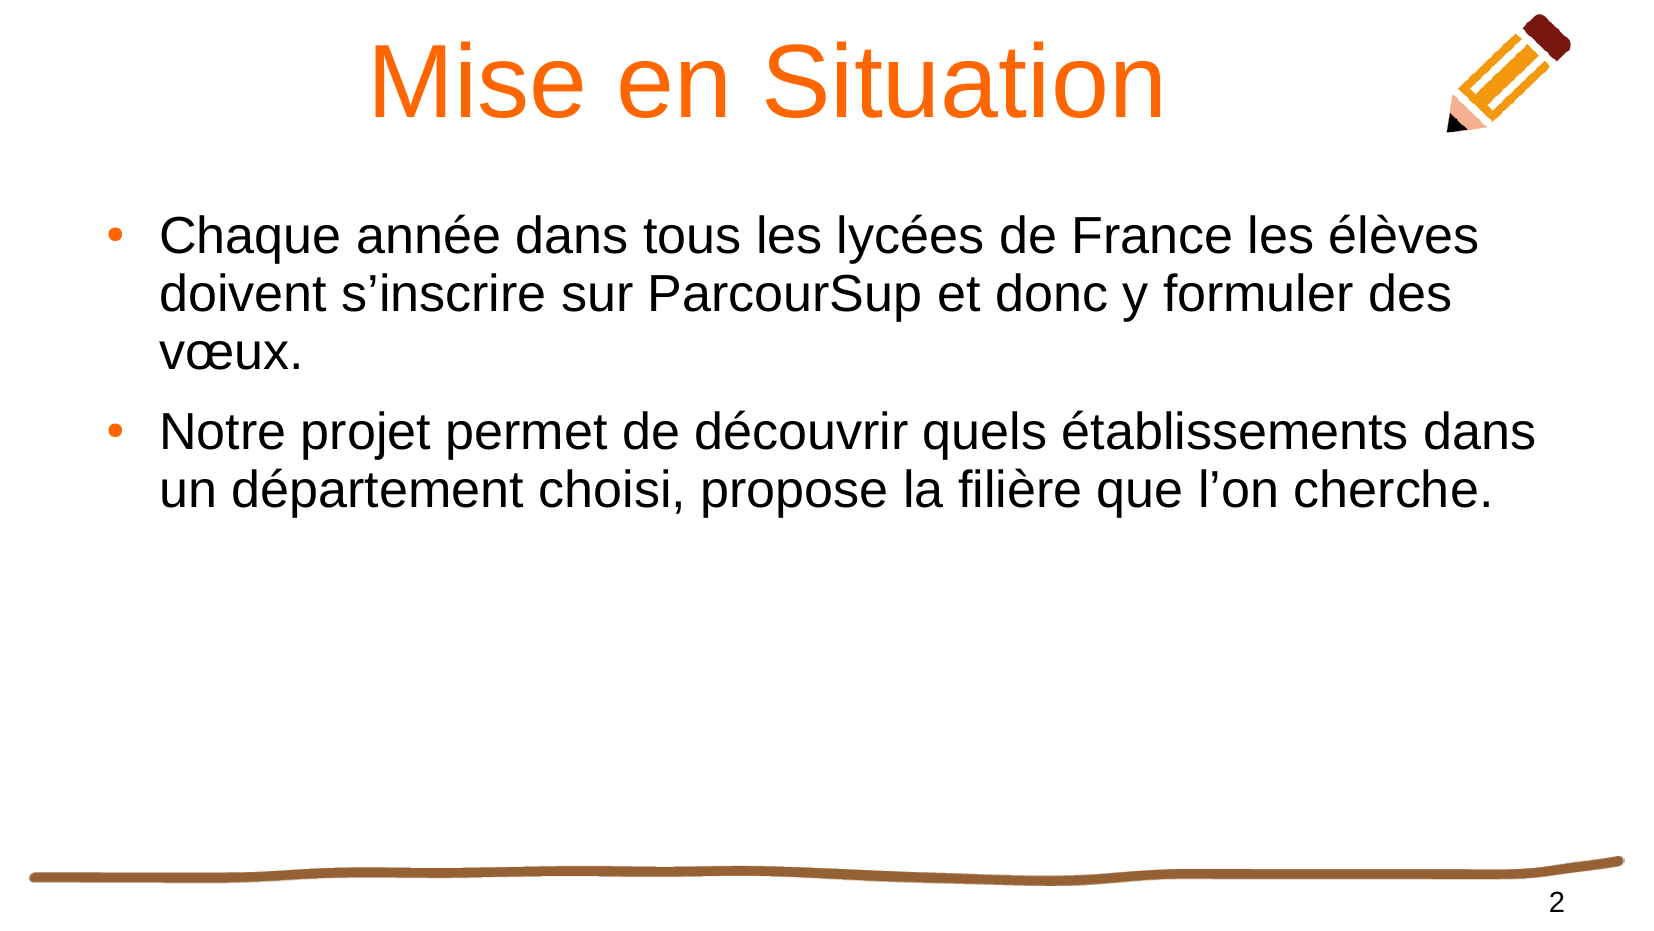

# Mise en Situation
Chaque année dans tous les lycées de France les élèves doivent s’inscrire sur ParcourSup et donc y formuler des vœux.
Notre projet permet de découvrir quels établissements dans un département choisi, propose la filière que l’on cherche.
2